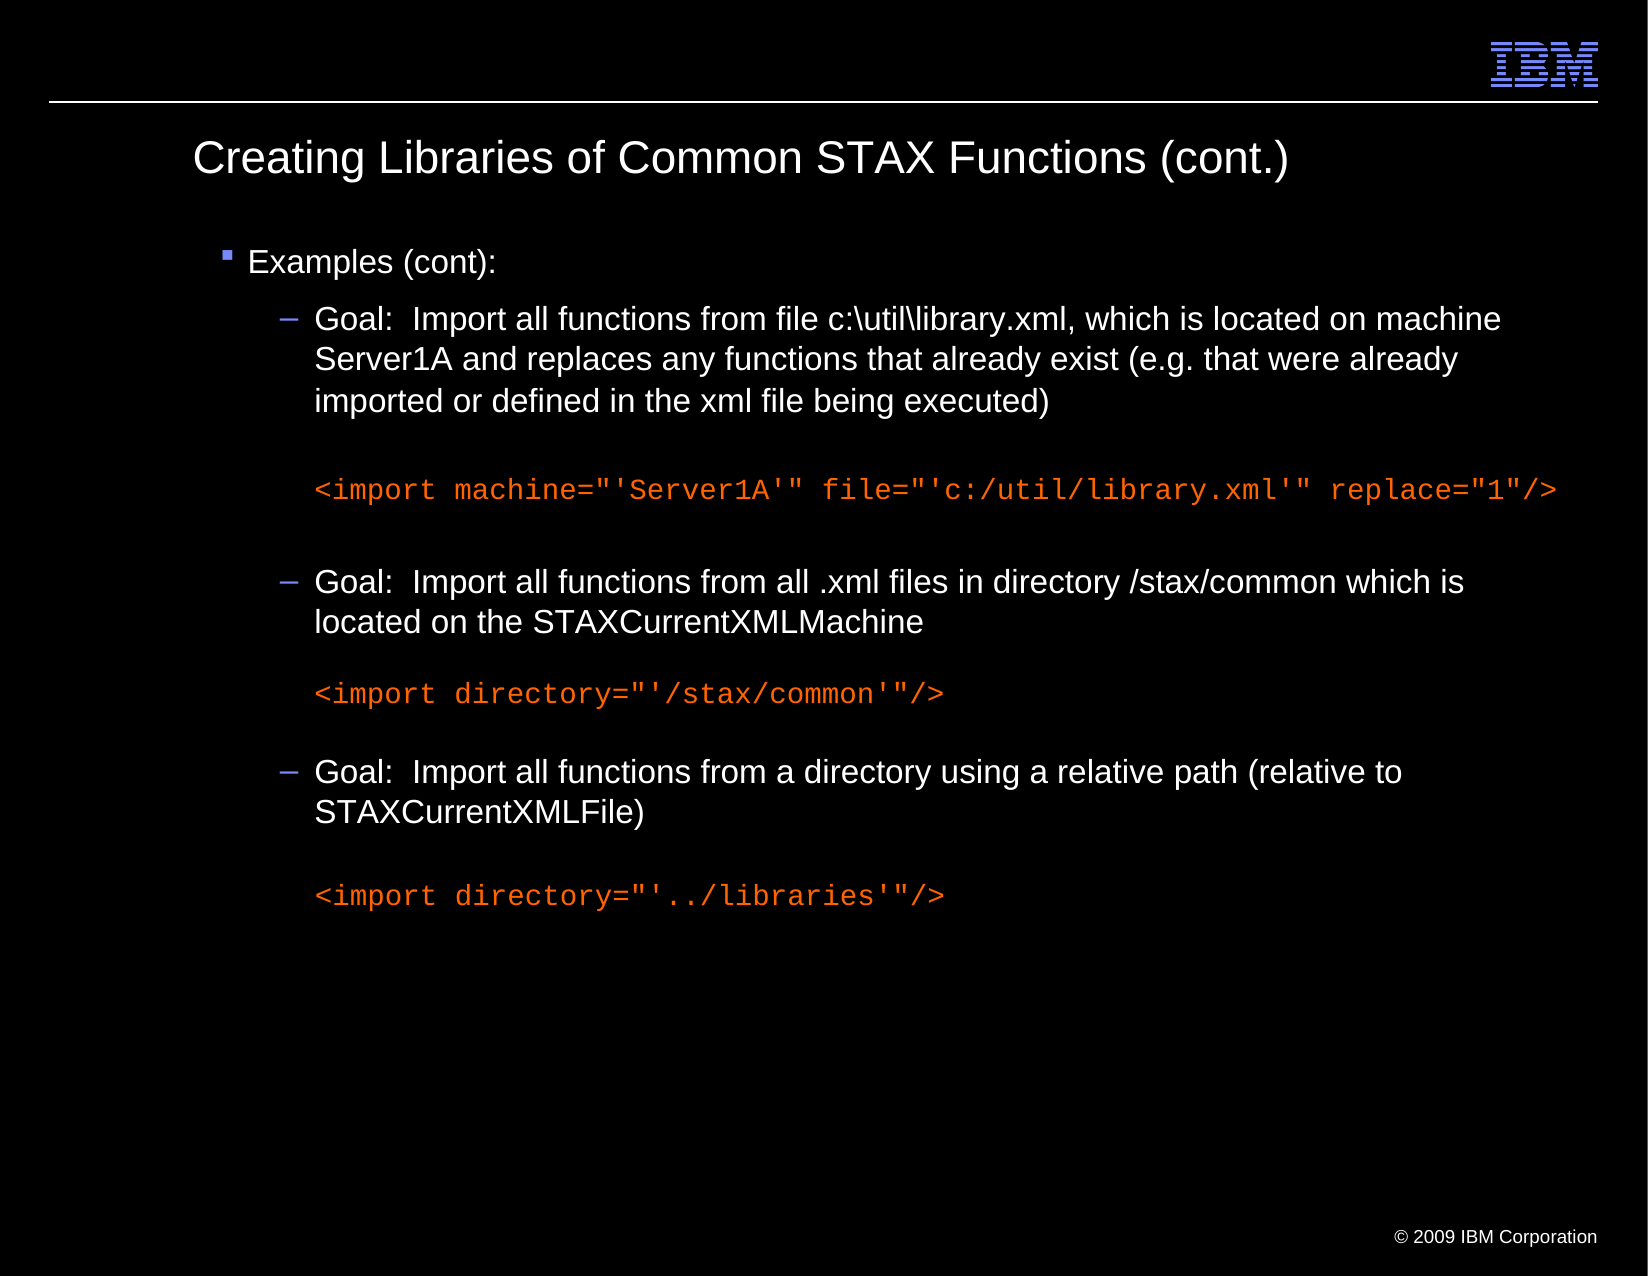

# Creating Libraries of Common STAX Functions (cont.)
Examples (cont):
Goal: Import all functions from file c:\util\library.xml, which is located on machine Server1A and replaces any functions that already exist (e.g. that were already imported or defined in the xml file being executed)
<import machine="'Server1A'" file="'c:/util/library.xml'" replace="1"/>
Goal: Import all functions from all .xml files in directory /stax/common which is located on the STAXCurrentXMLMachine
<import directory="'/stax/common'"/>
Goal: Import all functions from a directory using a relative path (relative to STAXCurrentXMLFile)
 <import directory="'../libraries'"/>